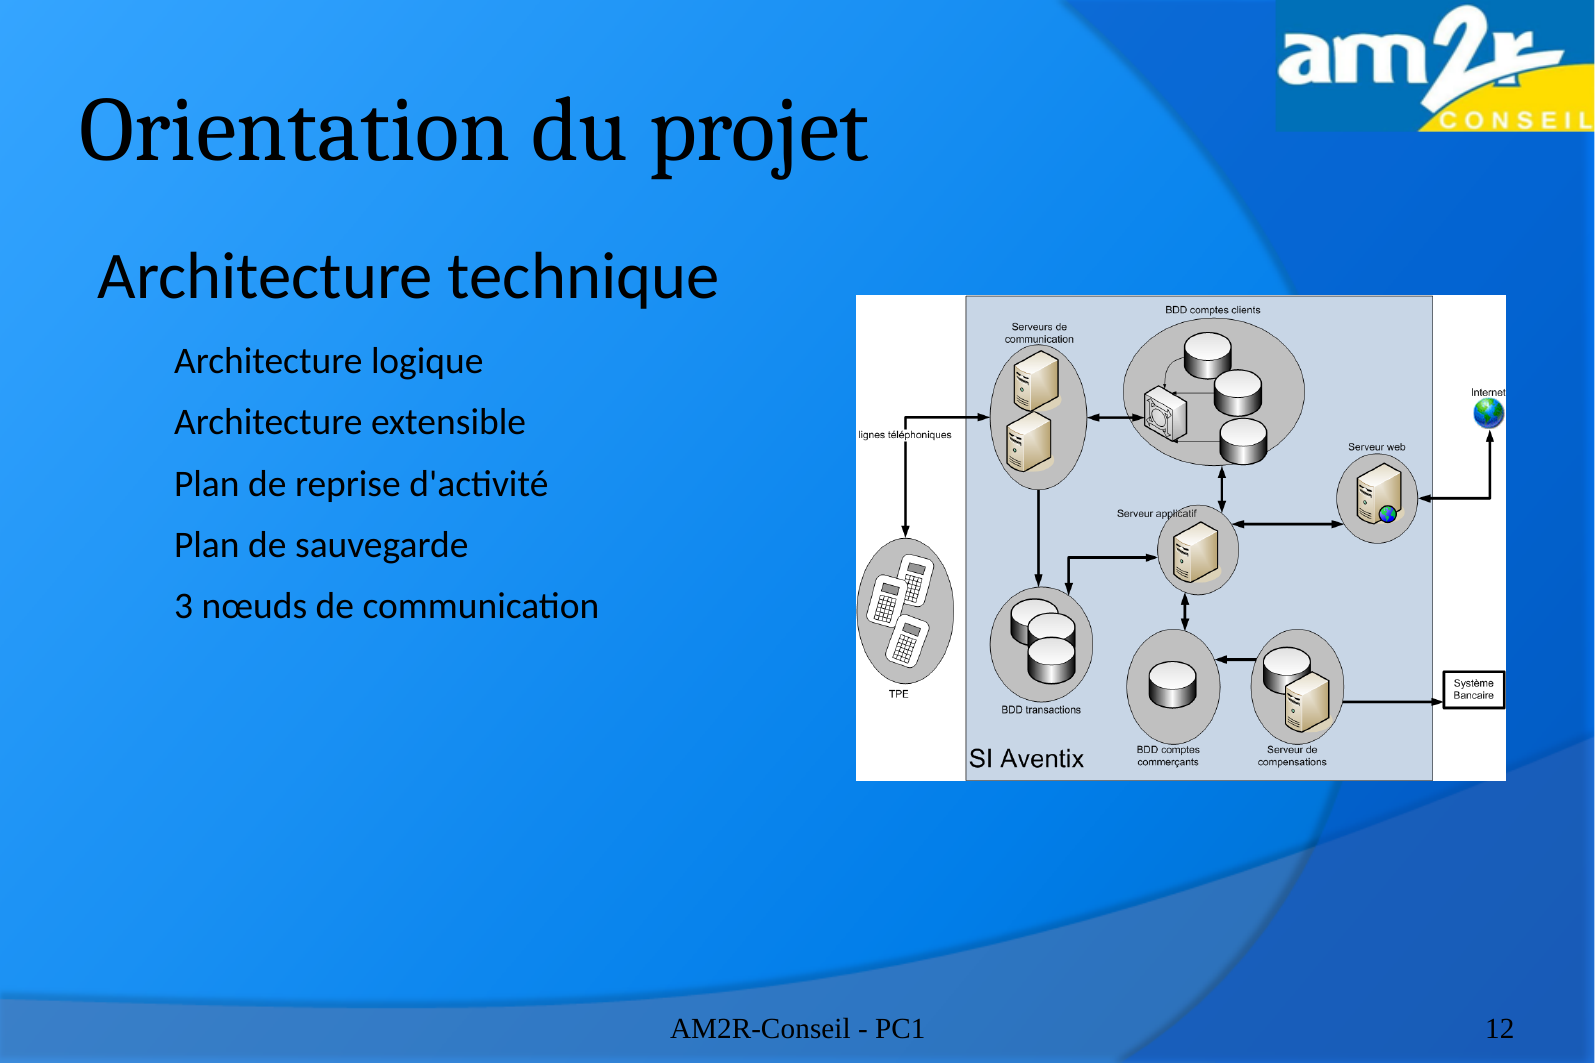

# Orientation du projet
Architecture technique
Architecture logique
Architecture extensible
Plan de reprise d'activité
Plan de sauvegarde
3 nœuds de communication
AM2R-Conseil - PC1
12